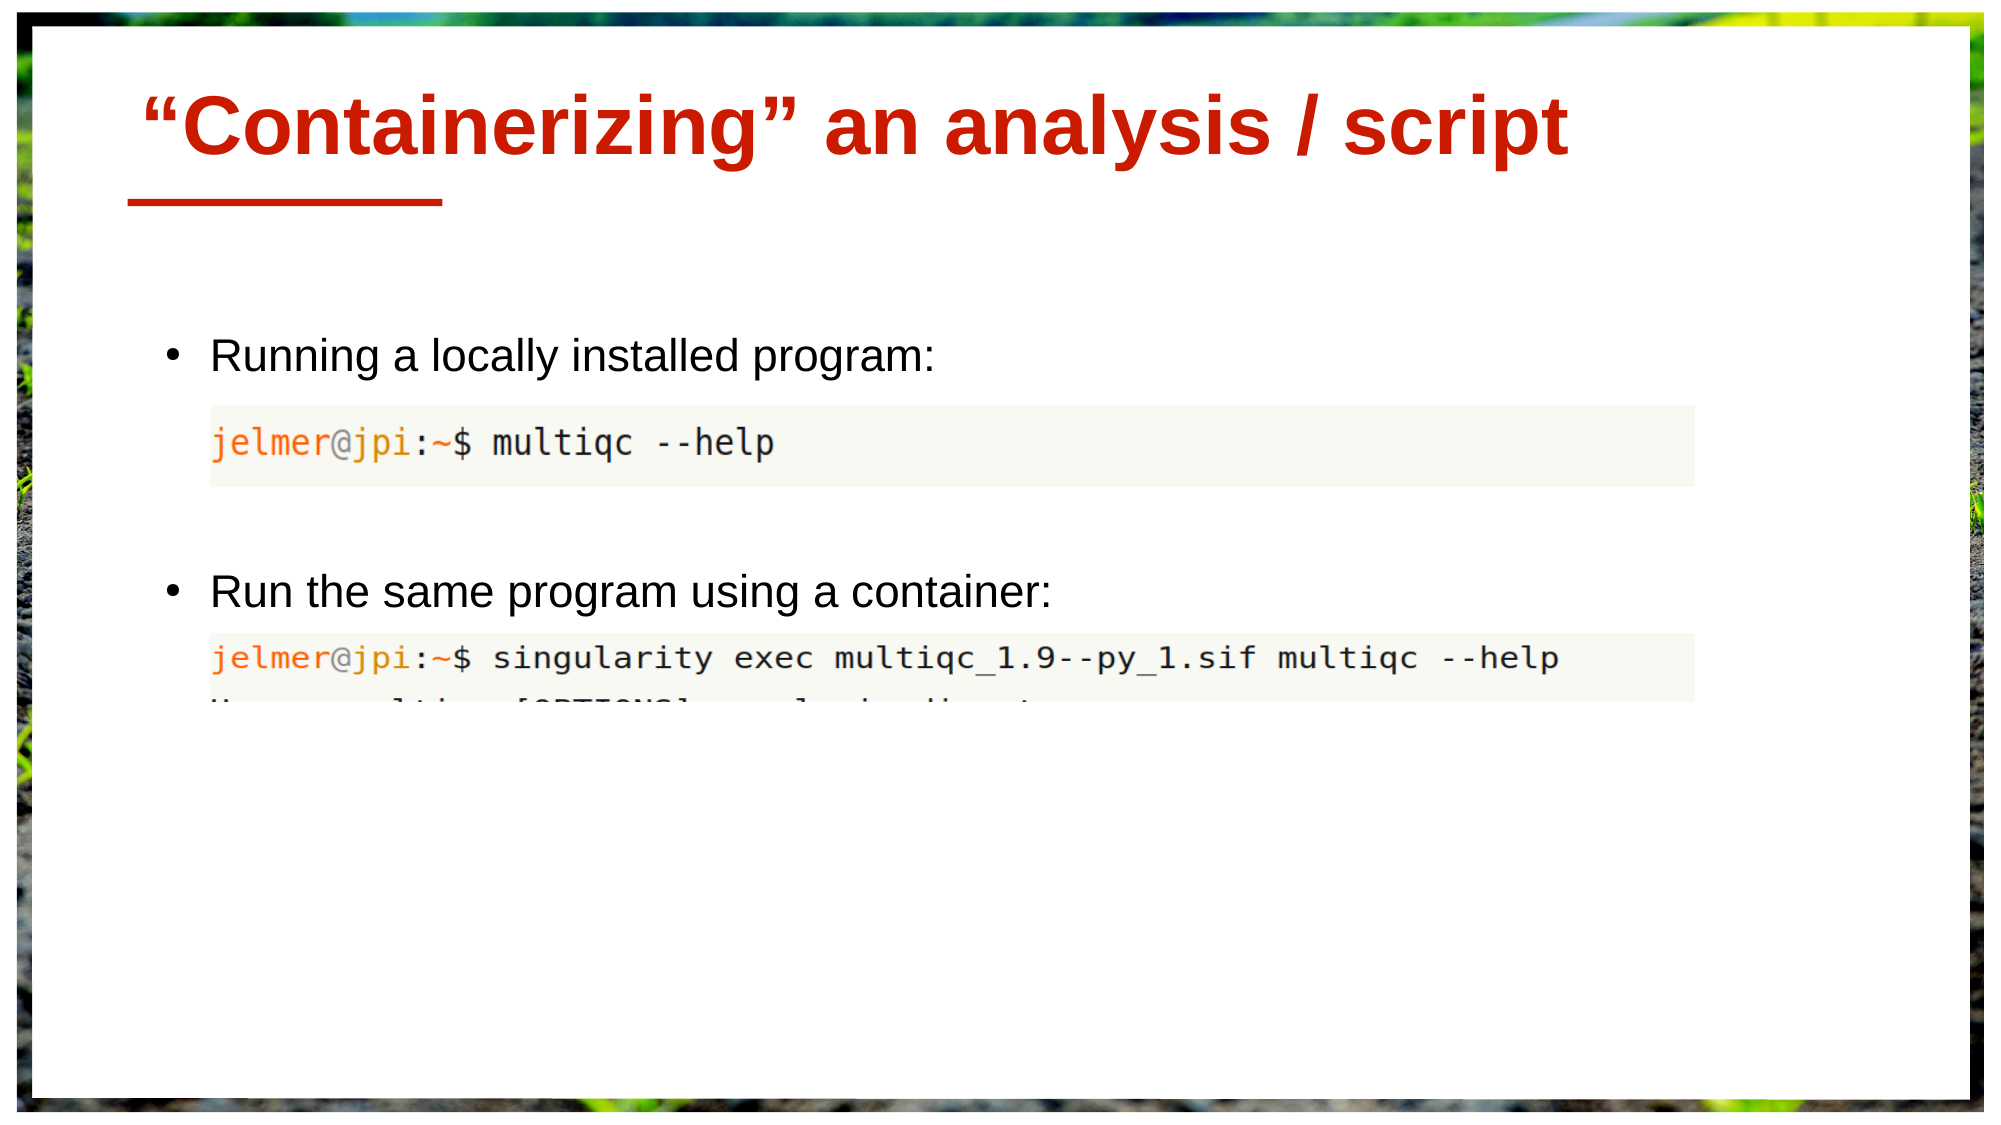

“Containerizing” an analysis / script
Running a locally installed program:
Run the same program using a container: